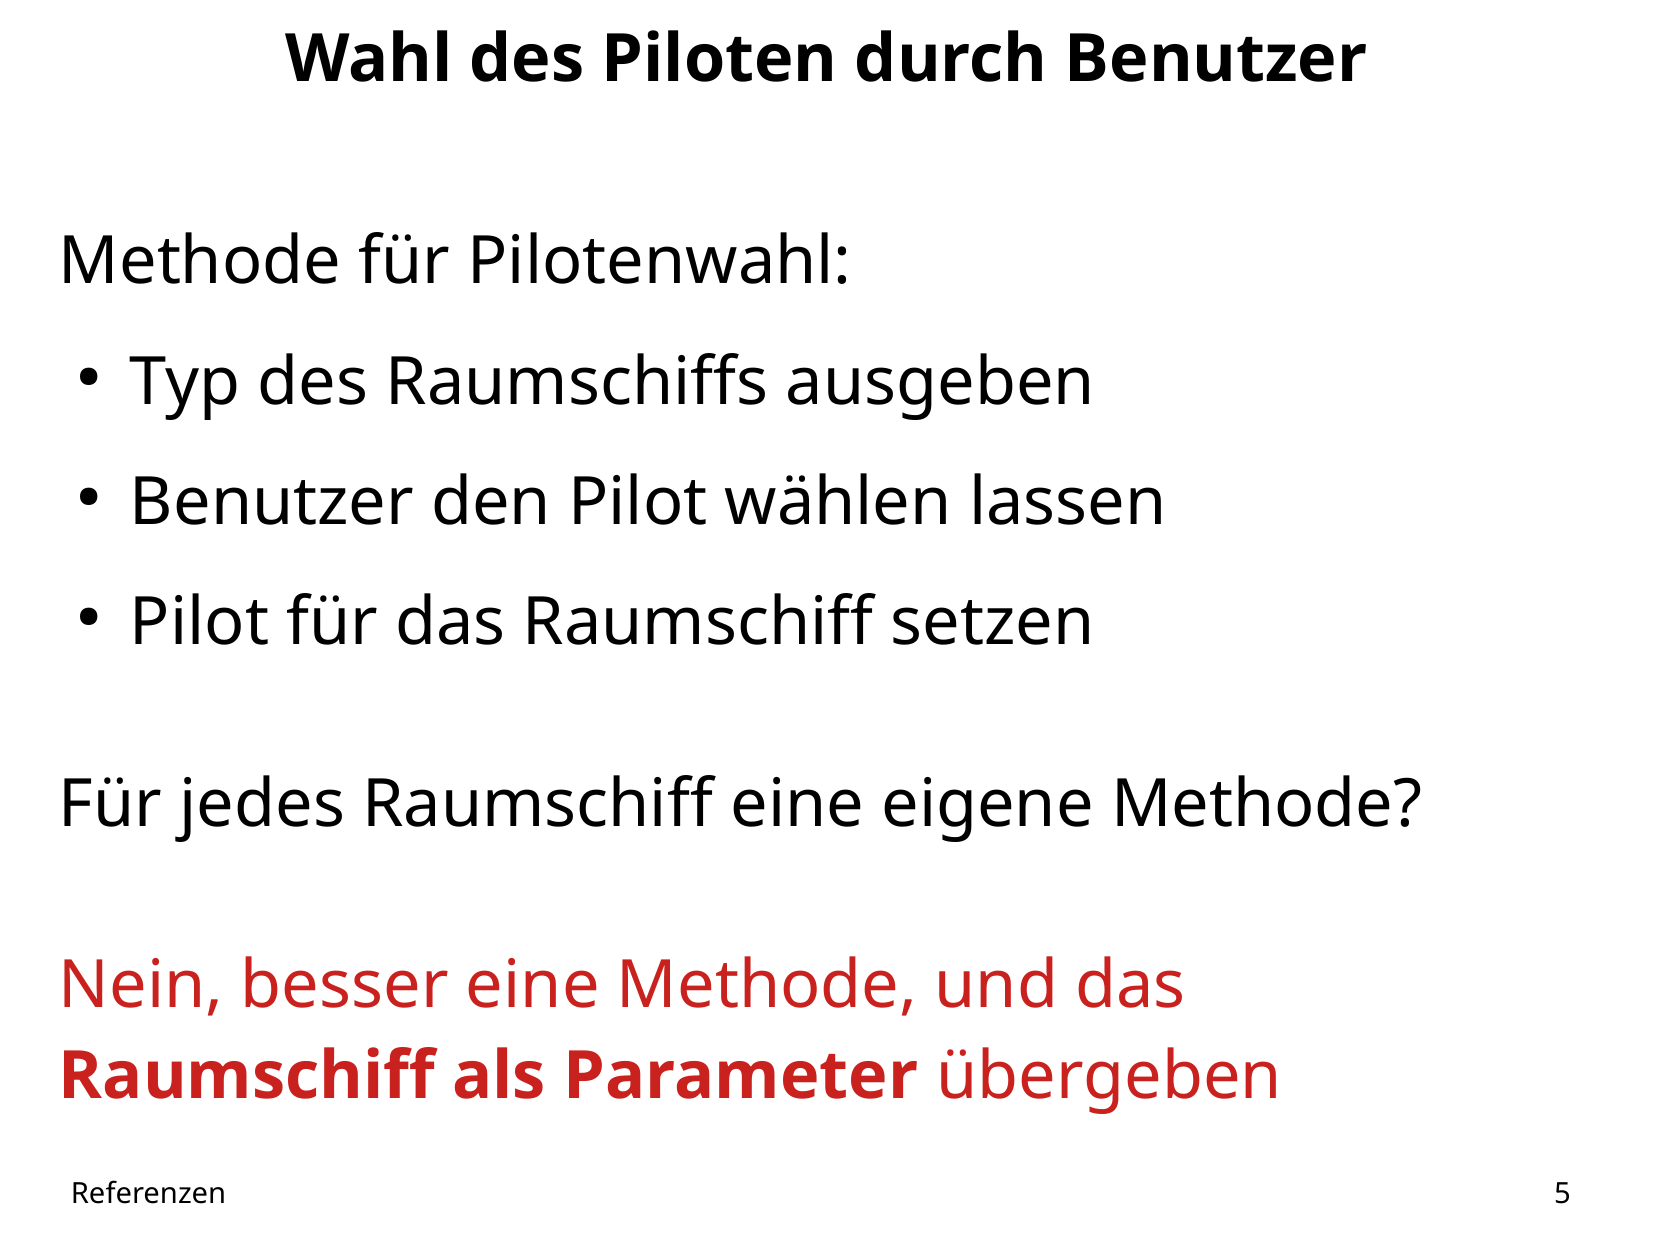

Wahl des Piloten durch Benutzer
# Methode für Pilotenwahl:
Typ des Raumschiffs ausgeben
Benutzer den Pilot wählen lassen
Pilot für das Raumschiff setzen
Für jedes Raumschiff eine eigene Methode?
Nein, besser eine Methode, und das
Raumschiff als Parameter übergeben
Referenzen
5